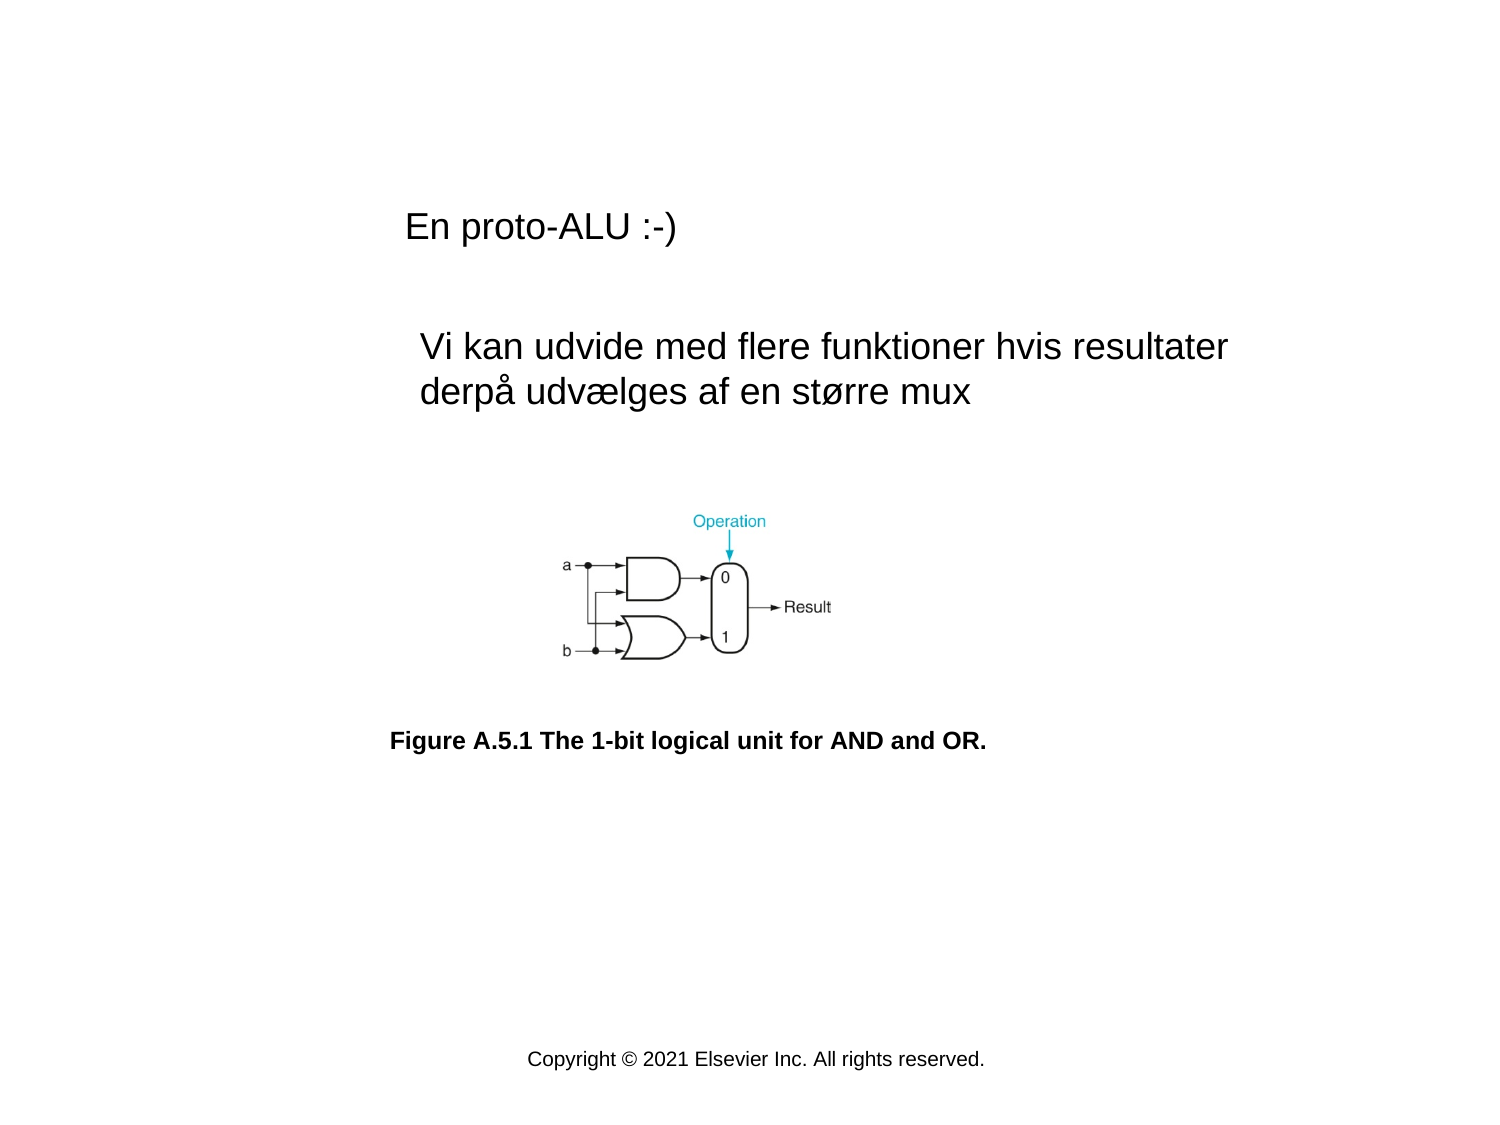

En proto-ALU :-)
Vi kan udvide med flere funktioner hvis resultater
derpå udvælges af en større mux
Figure A.5.1 The 1-bit logical unit for AND and OR.
Copyright © 2021 Elsevier Inc. All rights reserved.